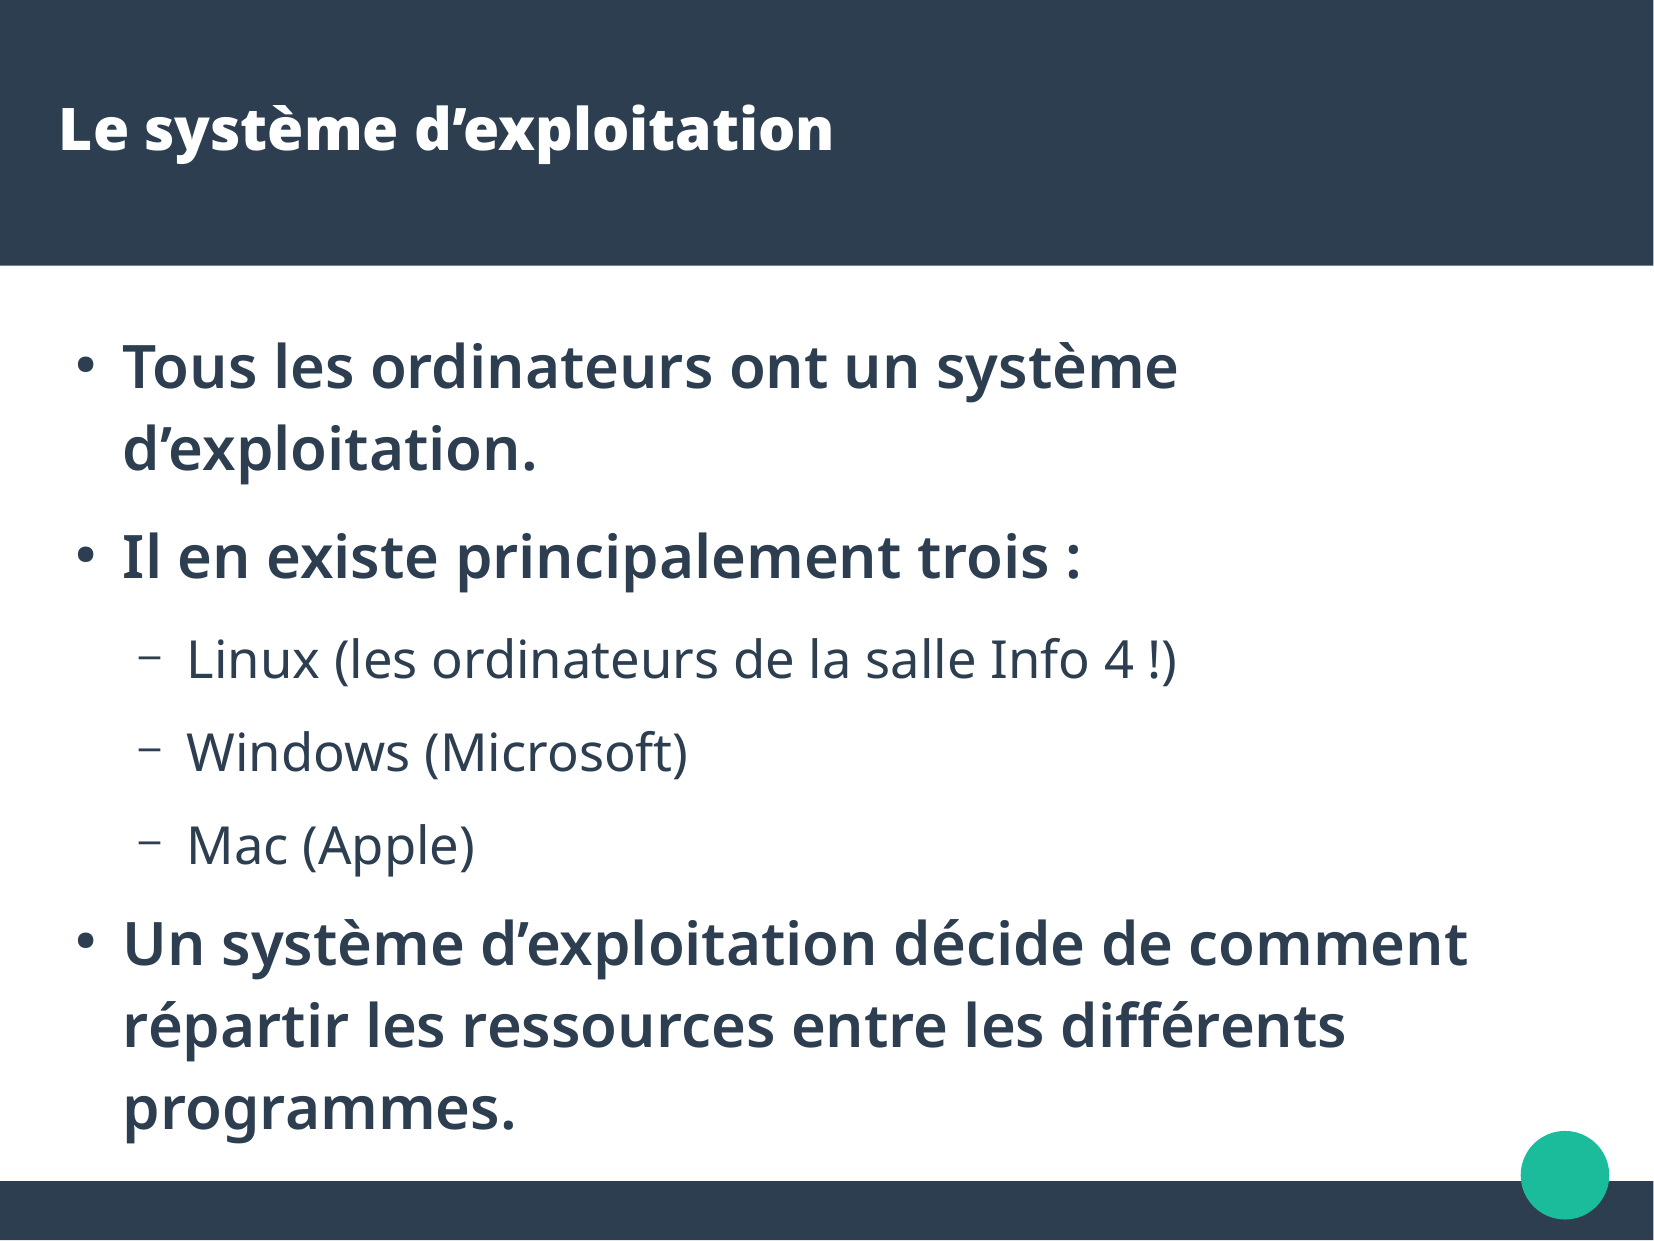

# Le système d’exploitation
Tous les ordinateurs ont un système d’exploitation.
Il en existe principalement trois :
Linux (les ordinateurs de la salle Info 4 !)
Windows (Microsoft)
Mac (Apple)
Un système d’exploitation décide de comment répartir les ressources entre les différents programmes.